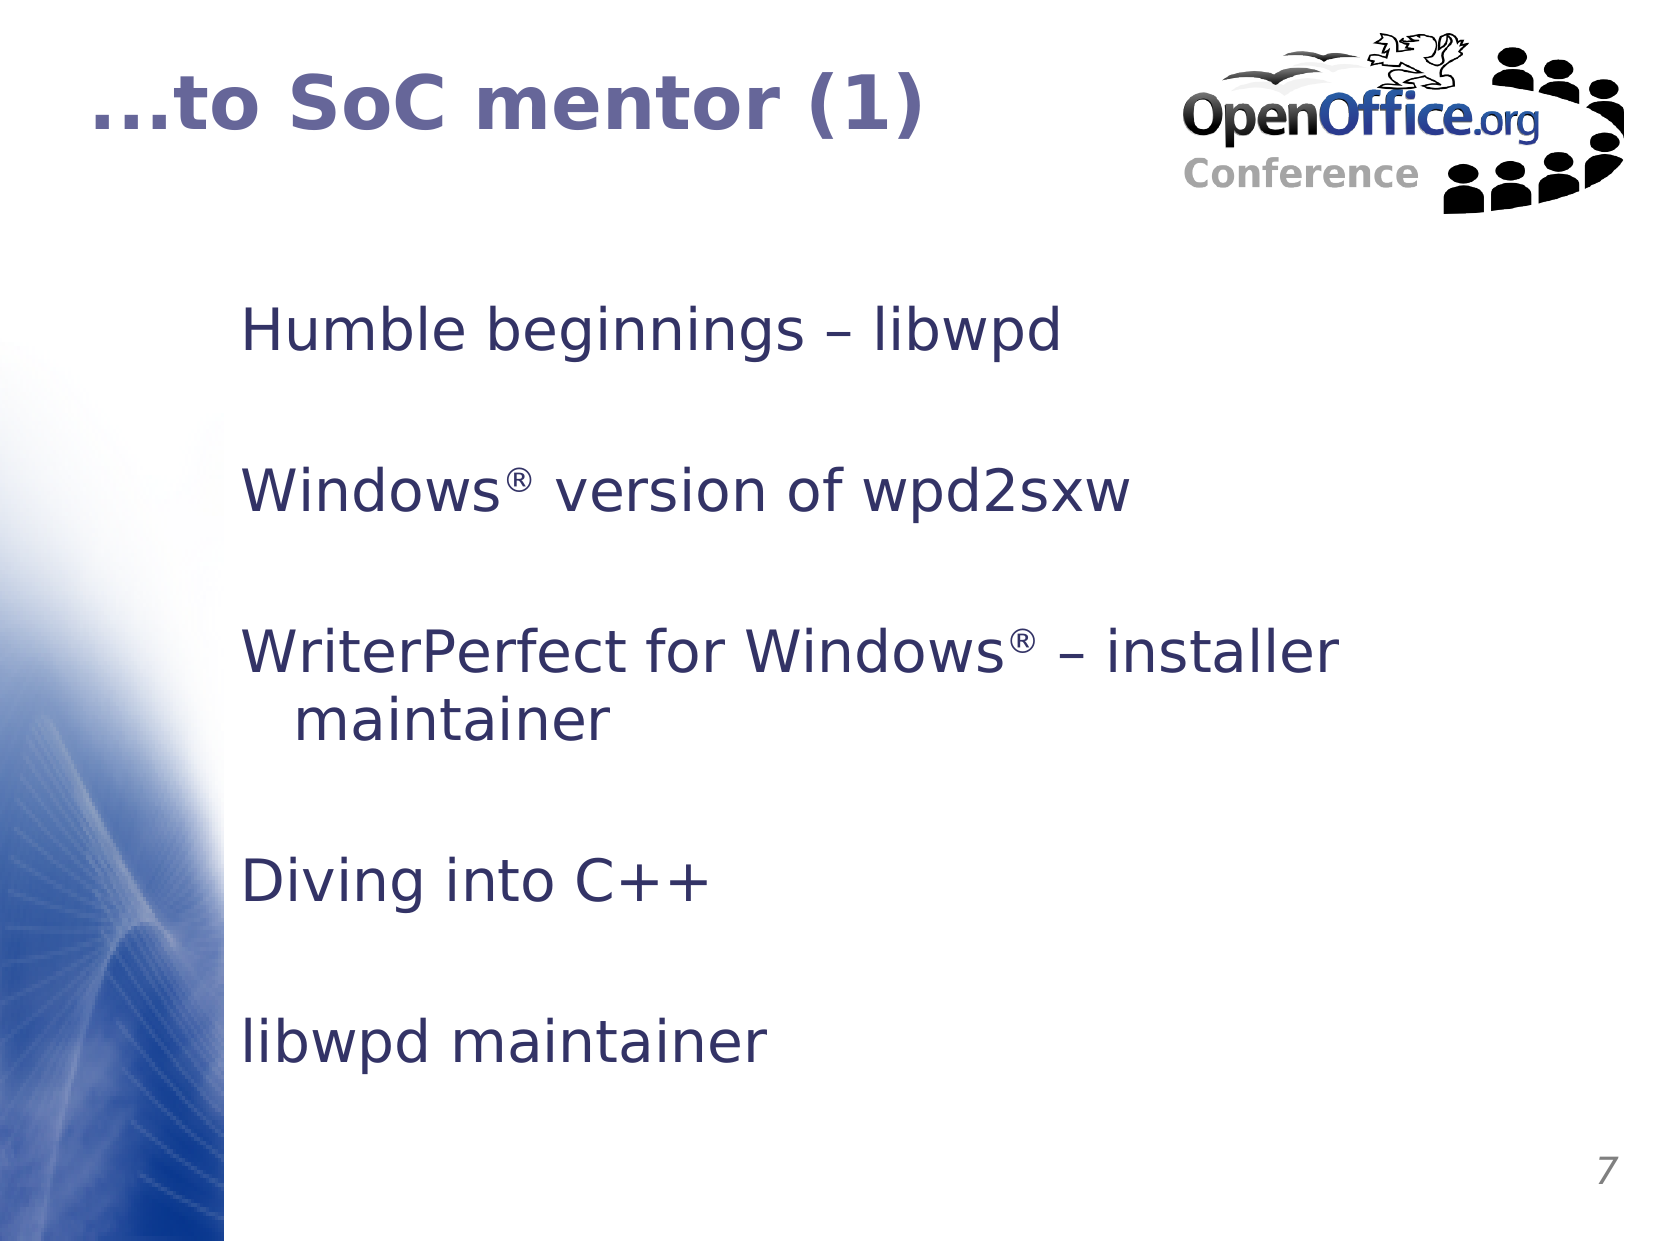

# ...to SoC mentor (1)
Humble beginnings – libwpd
Windows® version of wpd2sxw
WriterPerfect for Windows® – installer maintainer
Diving into C++
libwpd maintainer